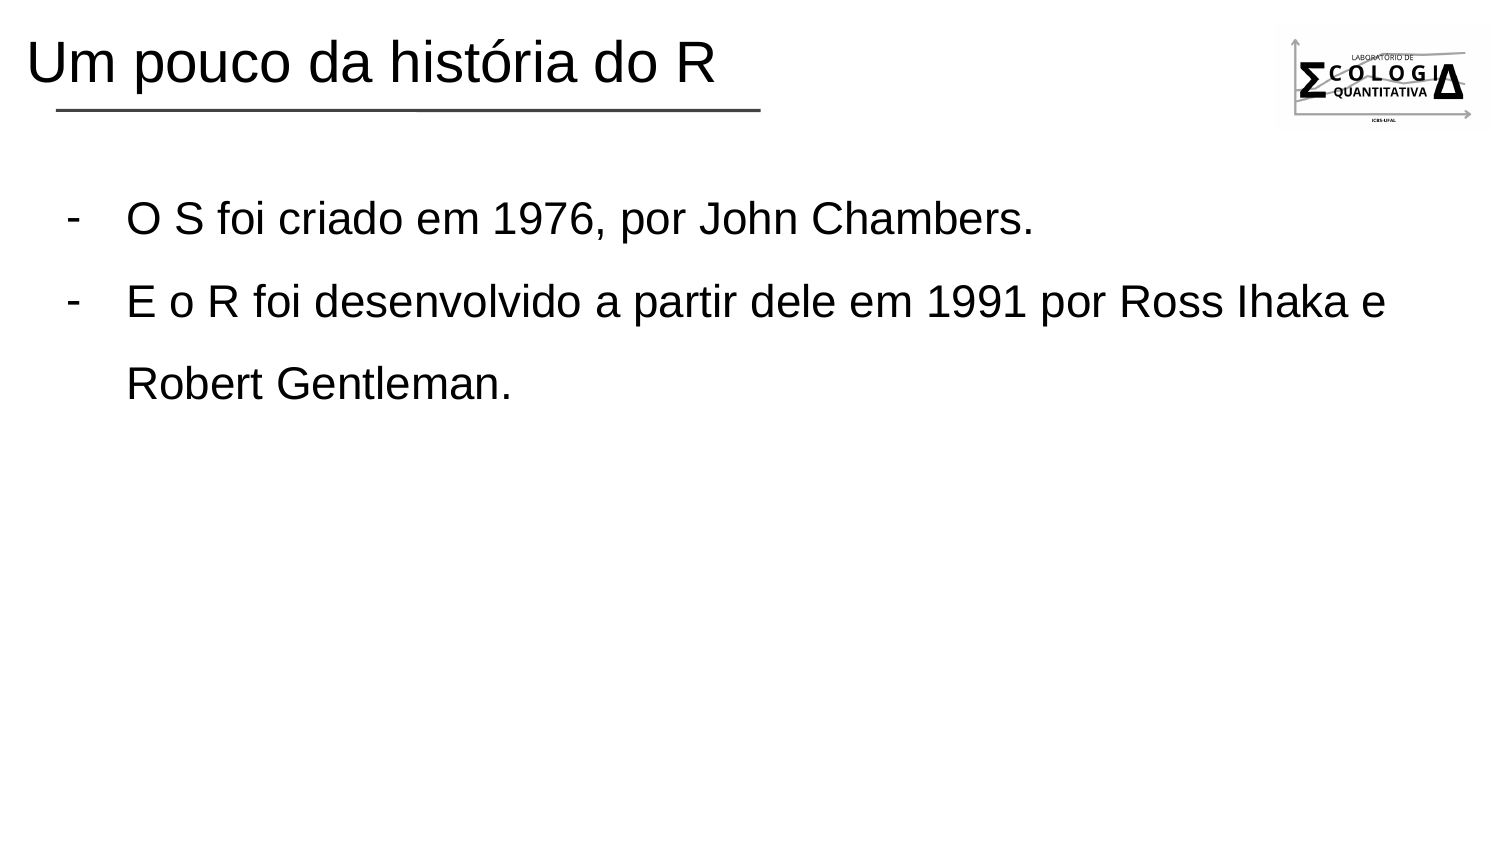

Um pouco da história do R
O S foi criado em 1976, por John Chambers.
E o R foi desenvolvido a partir dele em 1991 por Ross Ihaka e Robert Gentleman.